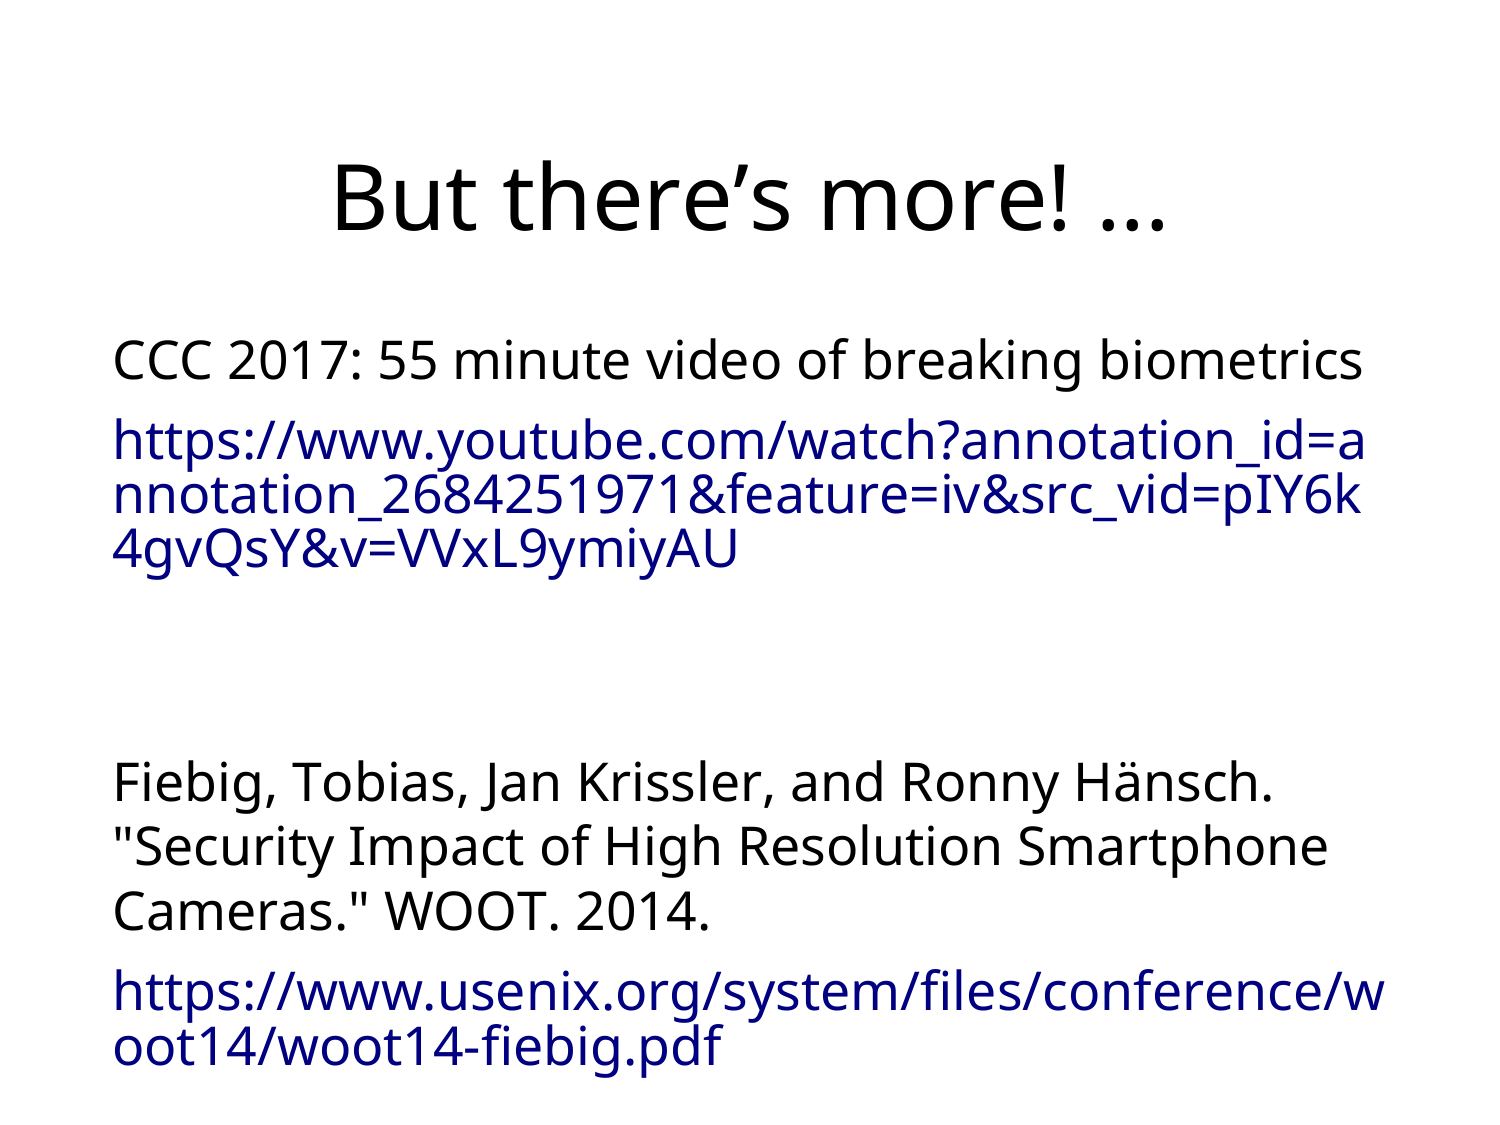

# But there’s more! ...
CCC 2017: 55 minute video of breaking biometrics
https://www.youtube.com/watch?annotation_id=annotation_2684251971&feature=iv&src_vid=pIY6k4gvQsY&v=VVxL9ymiyAU
Fiebig, Tobias, Jan Krissler, and Ronny Hänsch. "Security Impact of High Resolution Smartphone Cameras." WOOT. 2014.
https://www.usenix.org/system/files/conference/woot14/woot14-fiebig.pdf